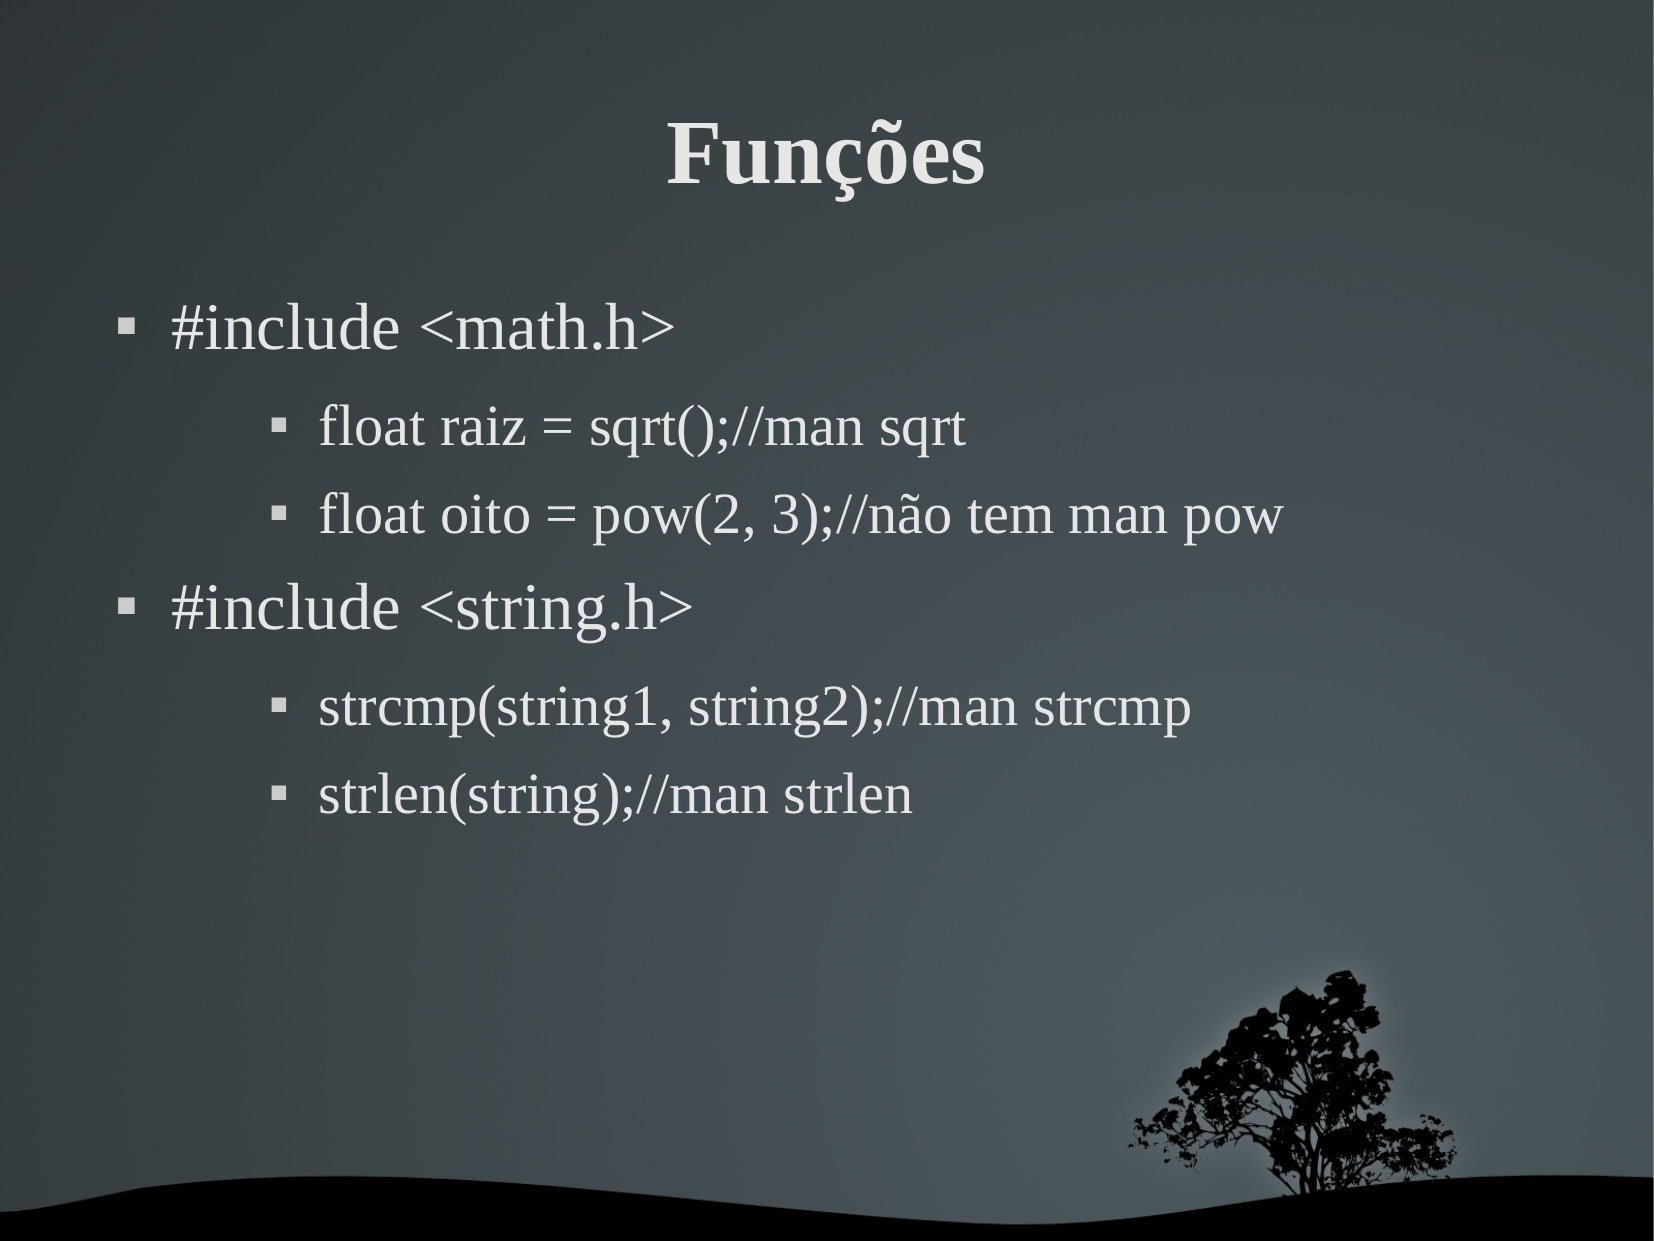

# Funções
#include <math.h>
float raiz = sqrt();//man sqrt
float oito = pow(2, 3);//não tem man pow
#include <string.h>
strcmp(string1, string2);//man strcmp
strlen(string);//man strlen